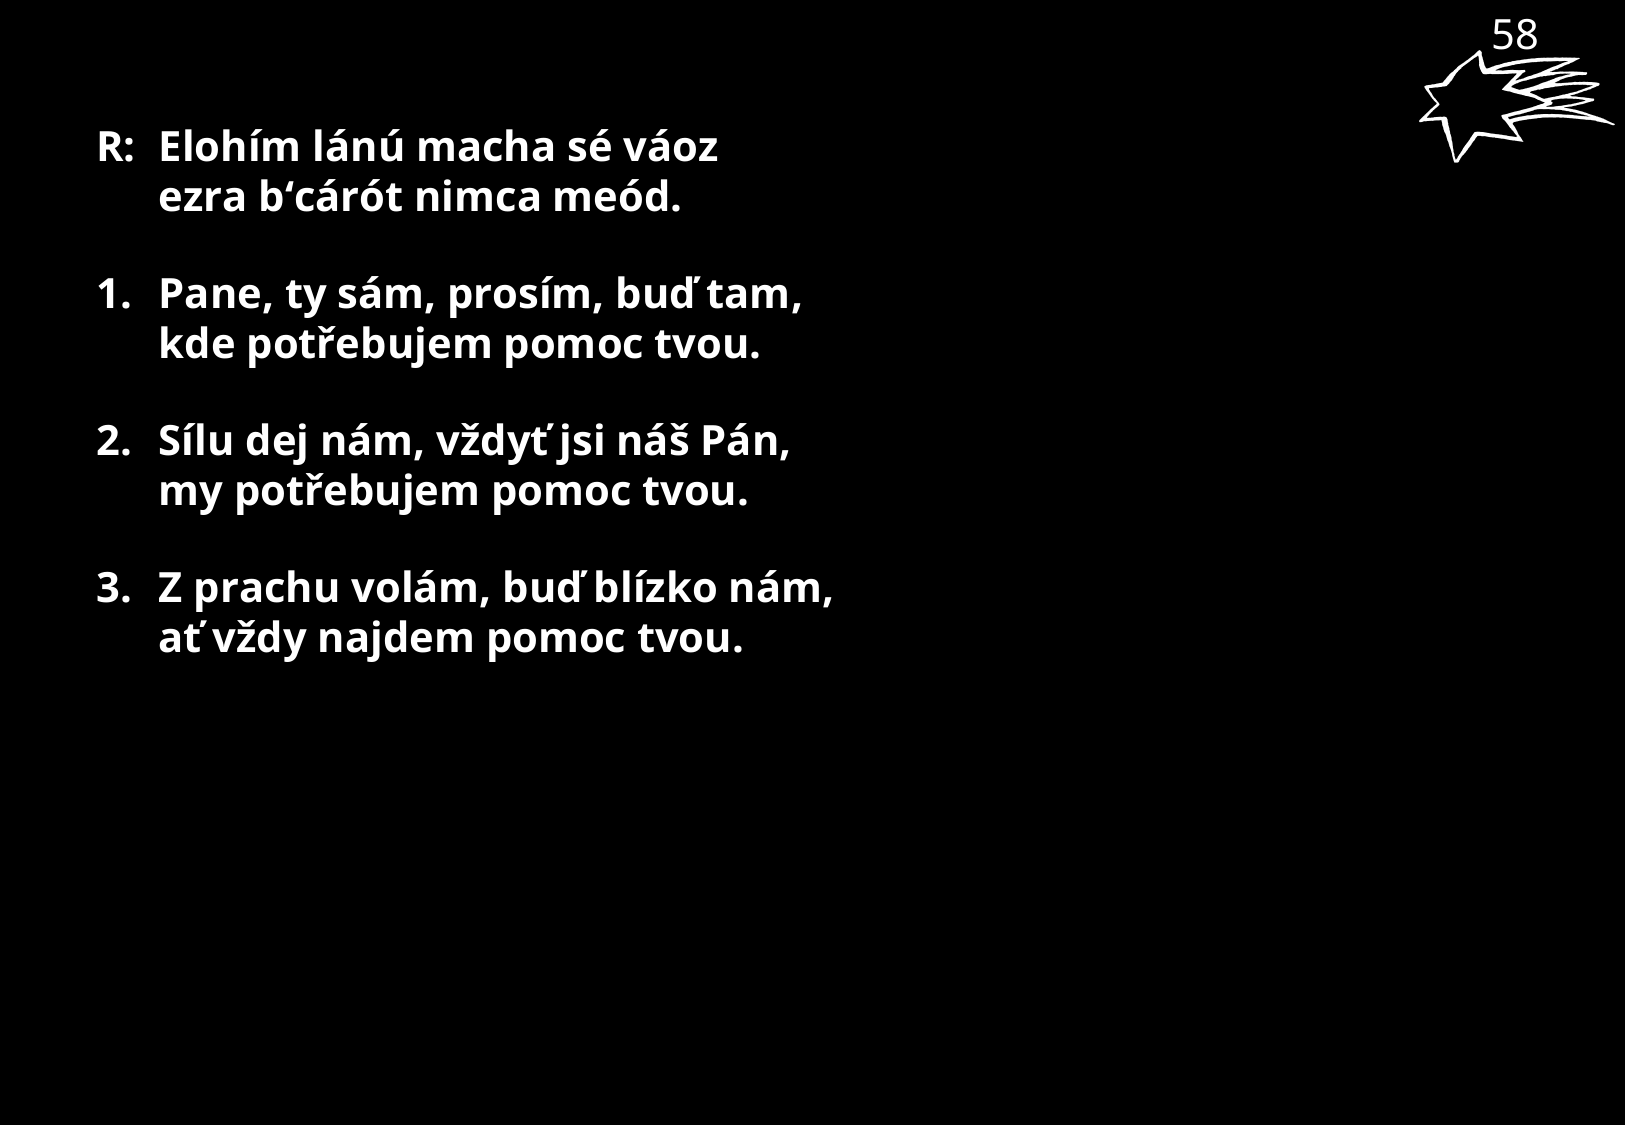

58
# R: 	Elohím lánú macha sé váoz ezra b‘cárót nimca meód.
Pane, ty sám, prosím, buď tam,
kde potřebujem pomoc tvou.
Sílu dej nám, vždyť jsi náš Pán,
my potřebujem pomoc tvou.
Z prachu volám, buď blízko nám,
ať vždy najdem pomoc tvou.